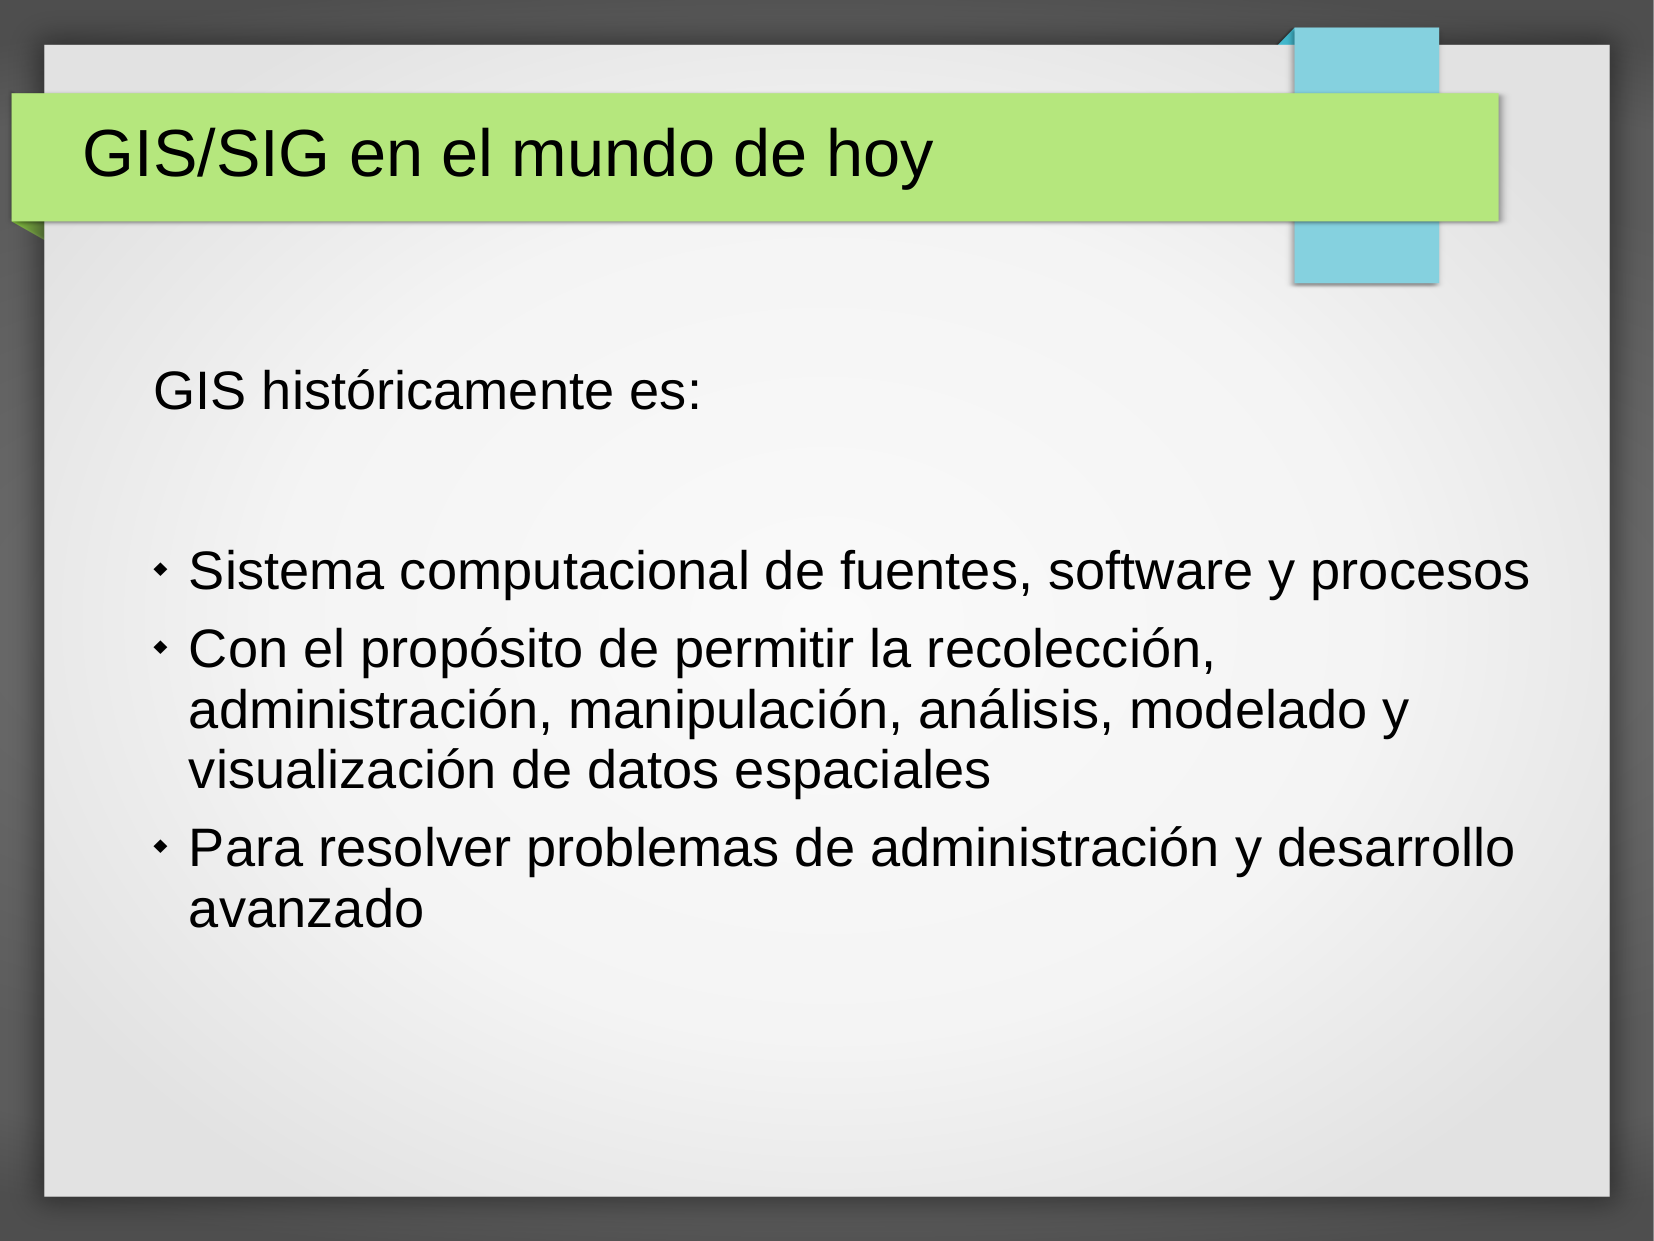

# GIS/SIG en el mundo de hoy
GIS históricamente es:
Sistema computacional de fuentes, software y procesos
Con el propósito de permitir la recolección, administración, manipulación, análisis, modelado y visualización de datos espaciales
Para resolver problemas de administración y desarrollo avanzado